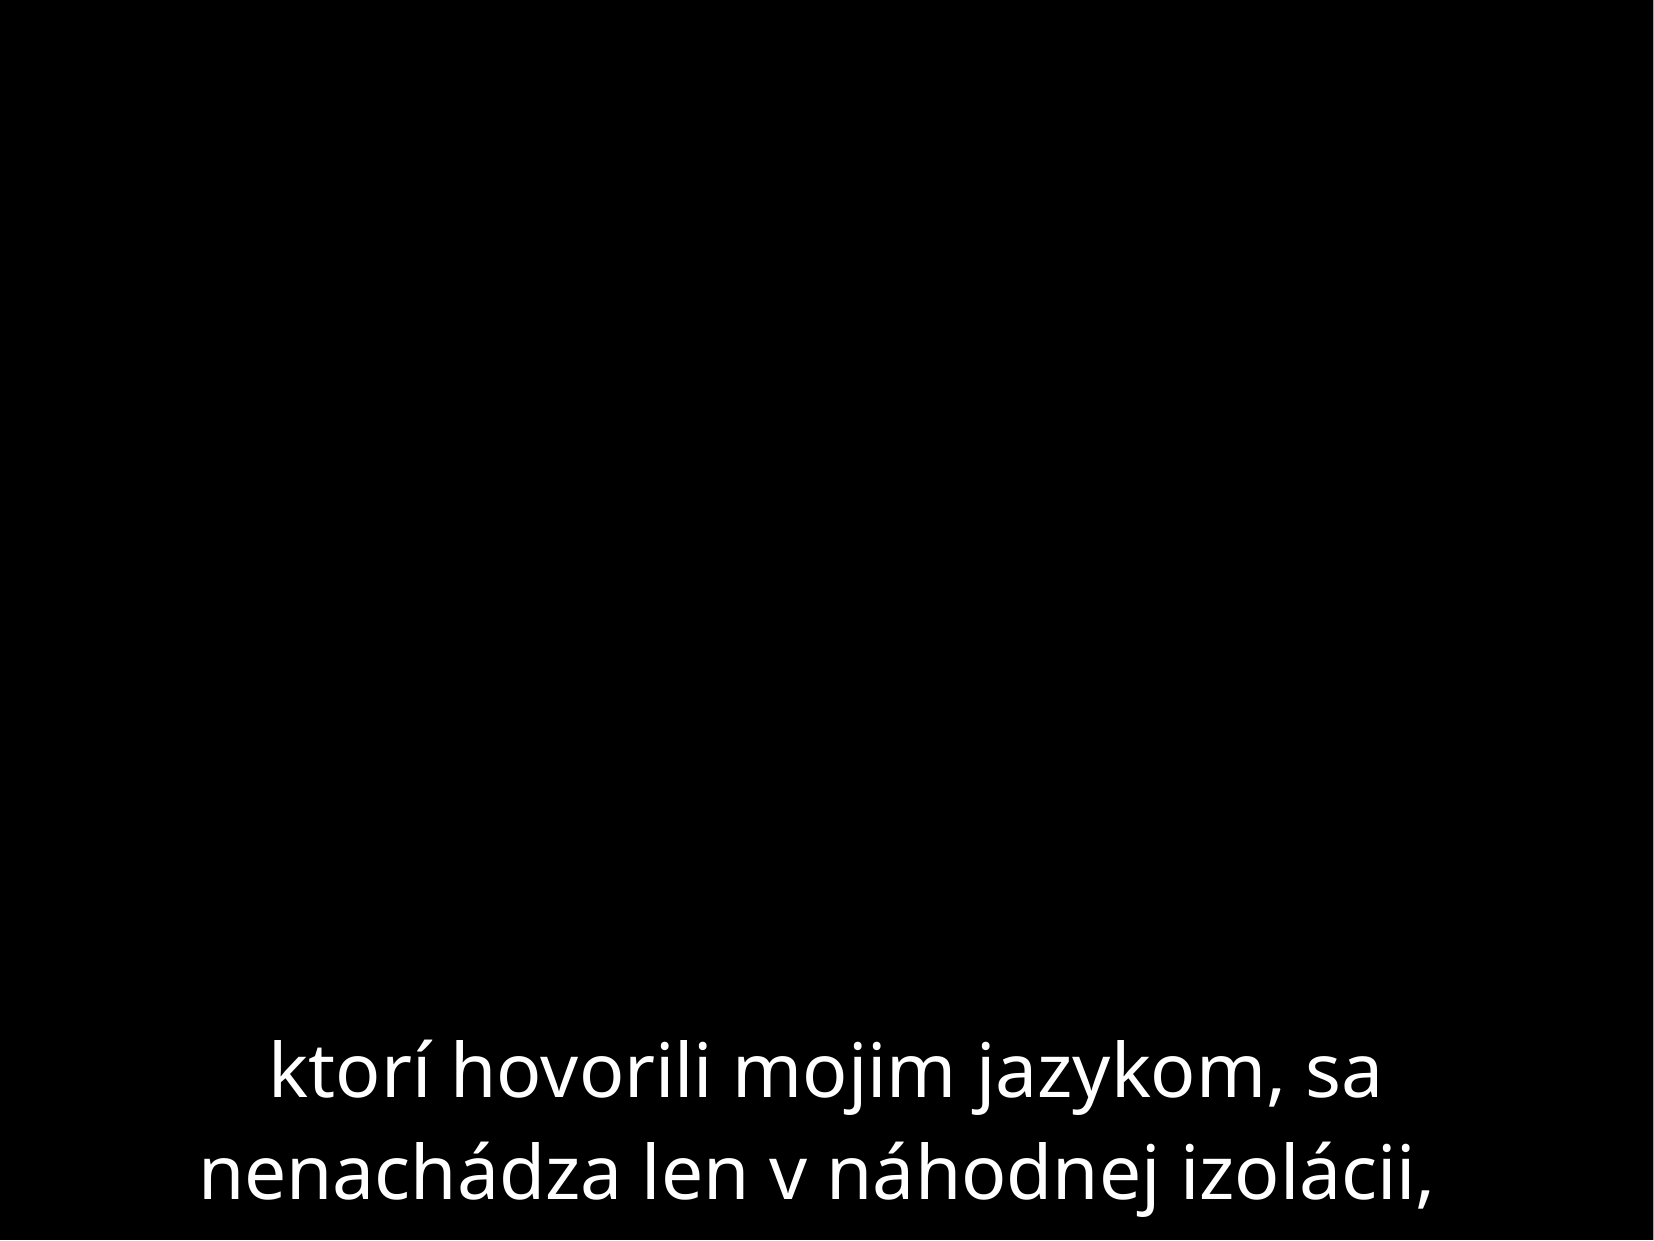

# ktorí hovorili mojim jazykom, sa nenachádza len v náhodnej izolácii,